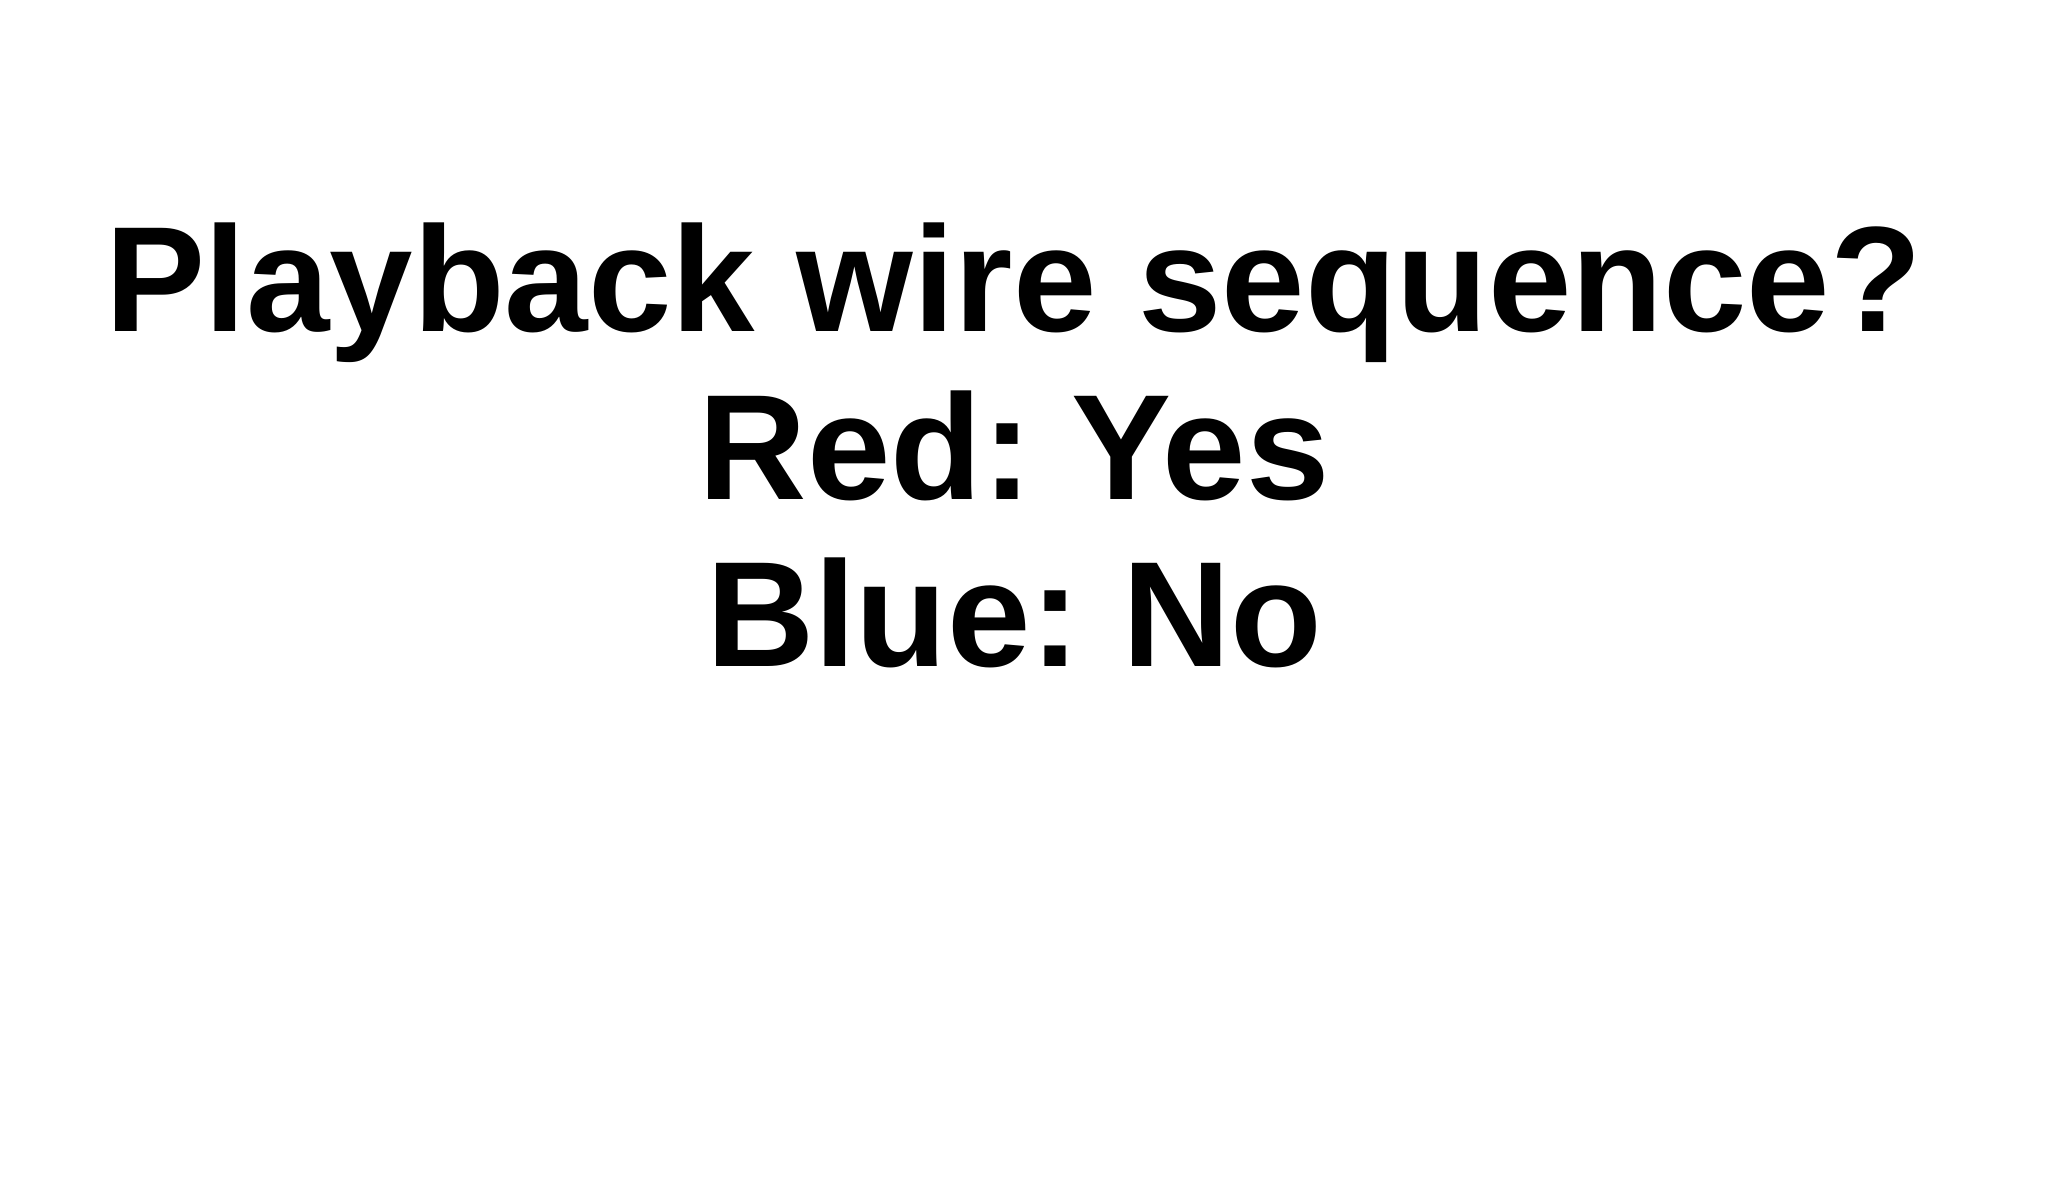

Playback wire sequence?
Red: Yes
Blue: No